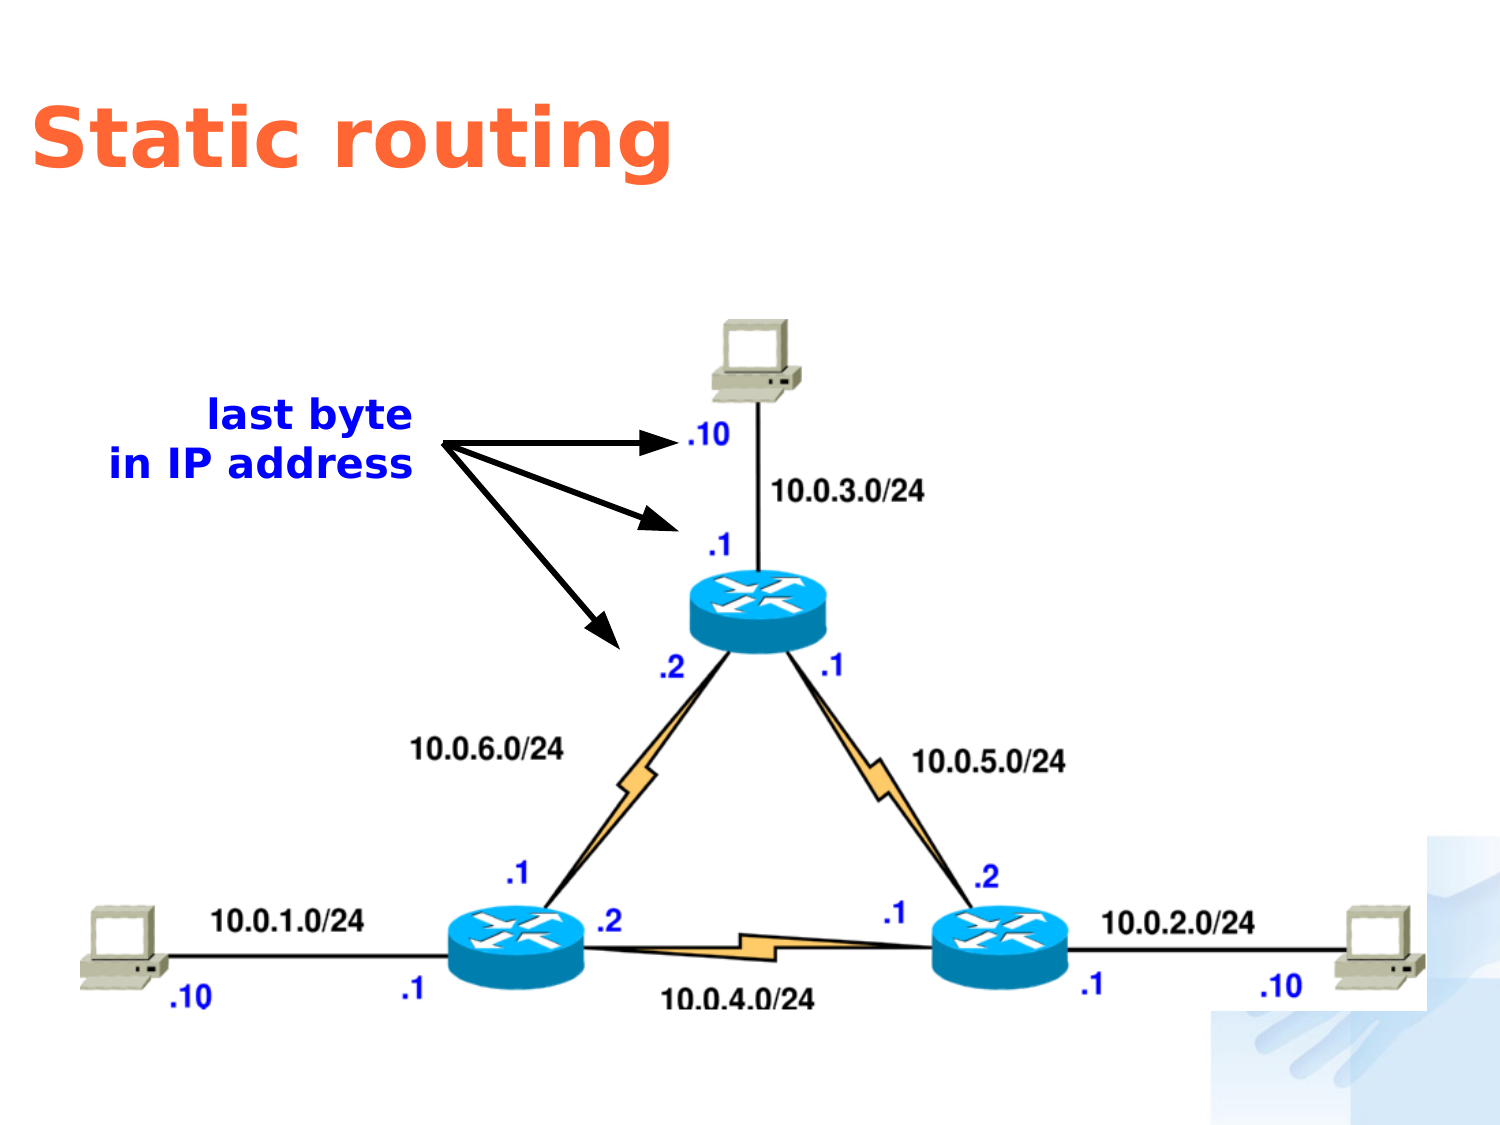

# Static routing
last byte
in IP address